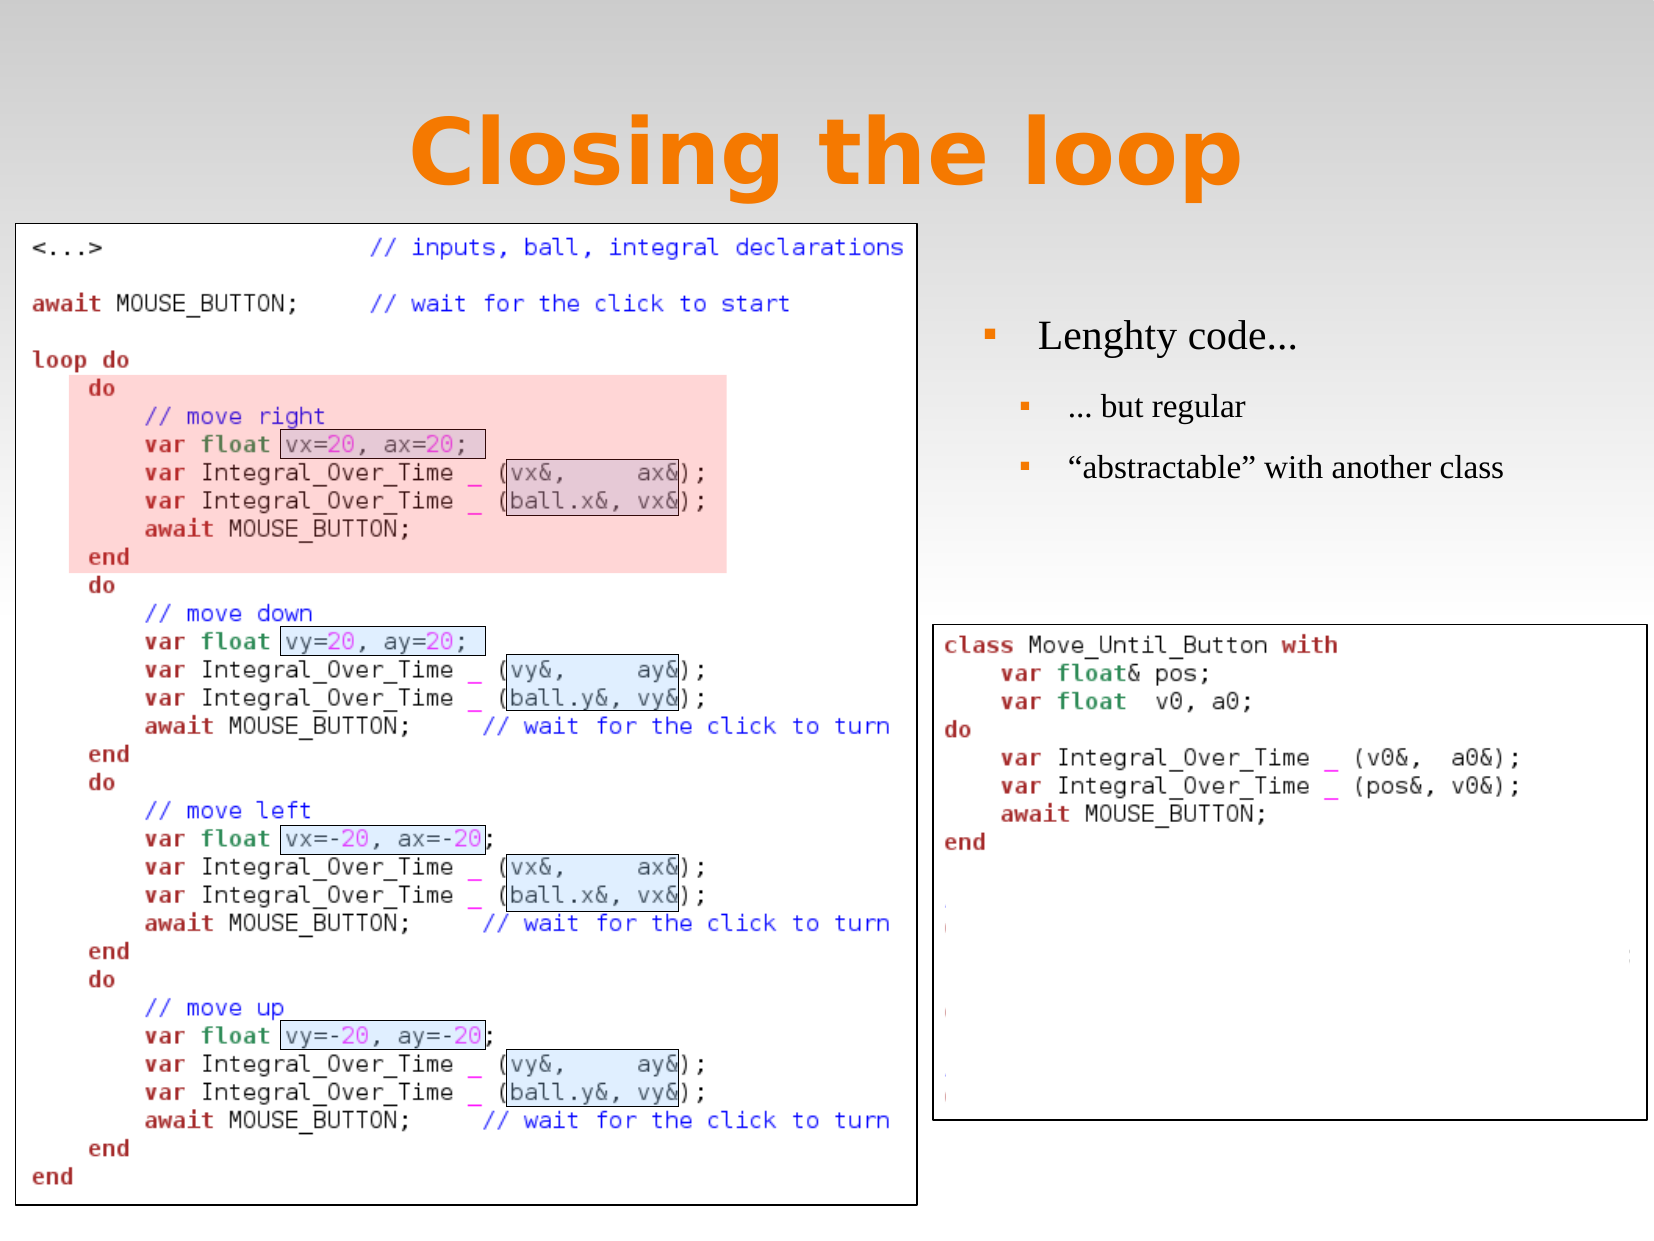

# Closing the loop
Lenghty code...
... but regular
“abstractable” with another class